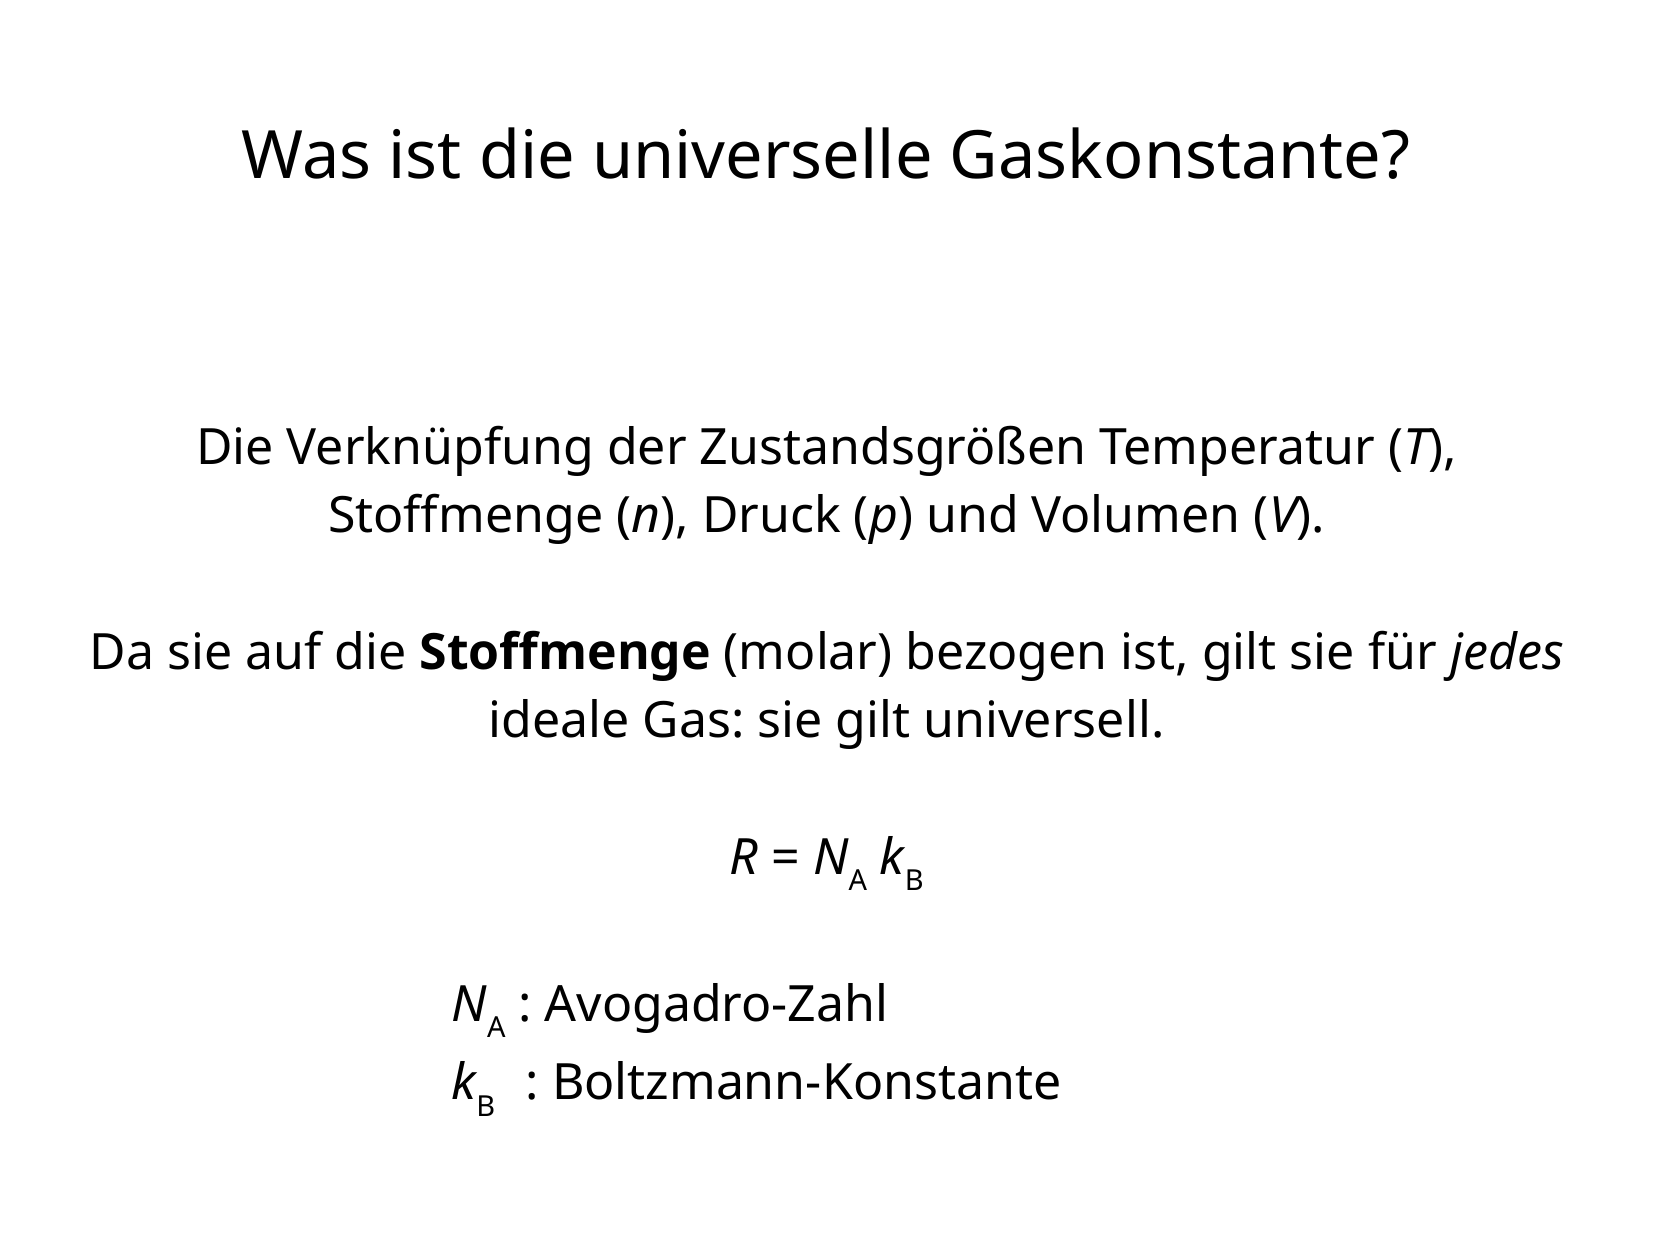

# Was ist die universelle Gaskonstante?
Die Verknüpfung der Zustandsgrößen Temperatur (T), Stoffmenge (n), Druck (p) und Volumen (V).
Da sie auf die Stoffmenge (molar) bezogen ist, gilt sie für jedes ideale Gas: sie gilt universell.
R = NA kB
					NA : Avogadro-Zahl
					kB	: Boltzmann-Konstante